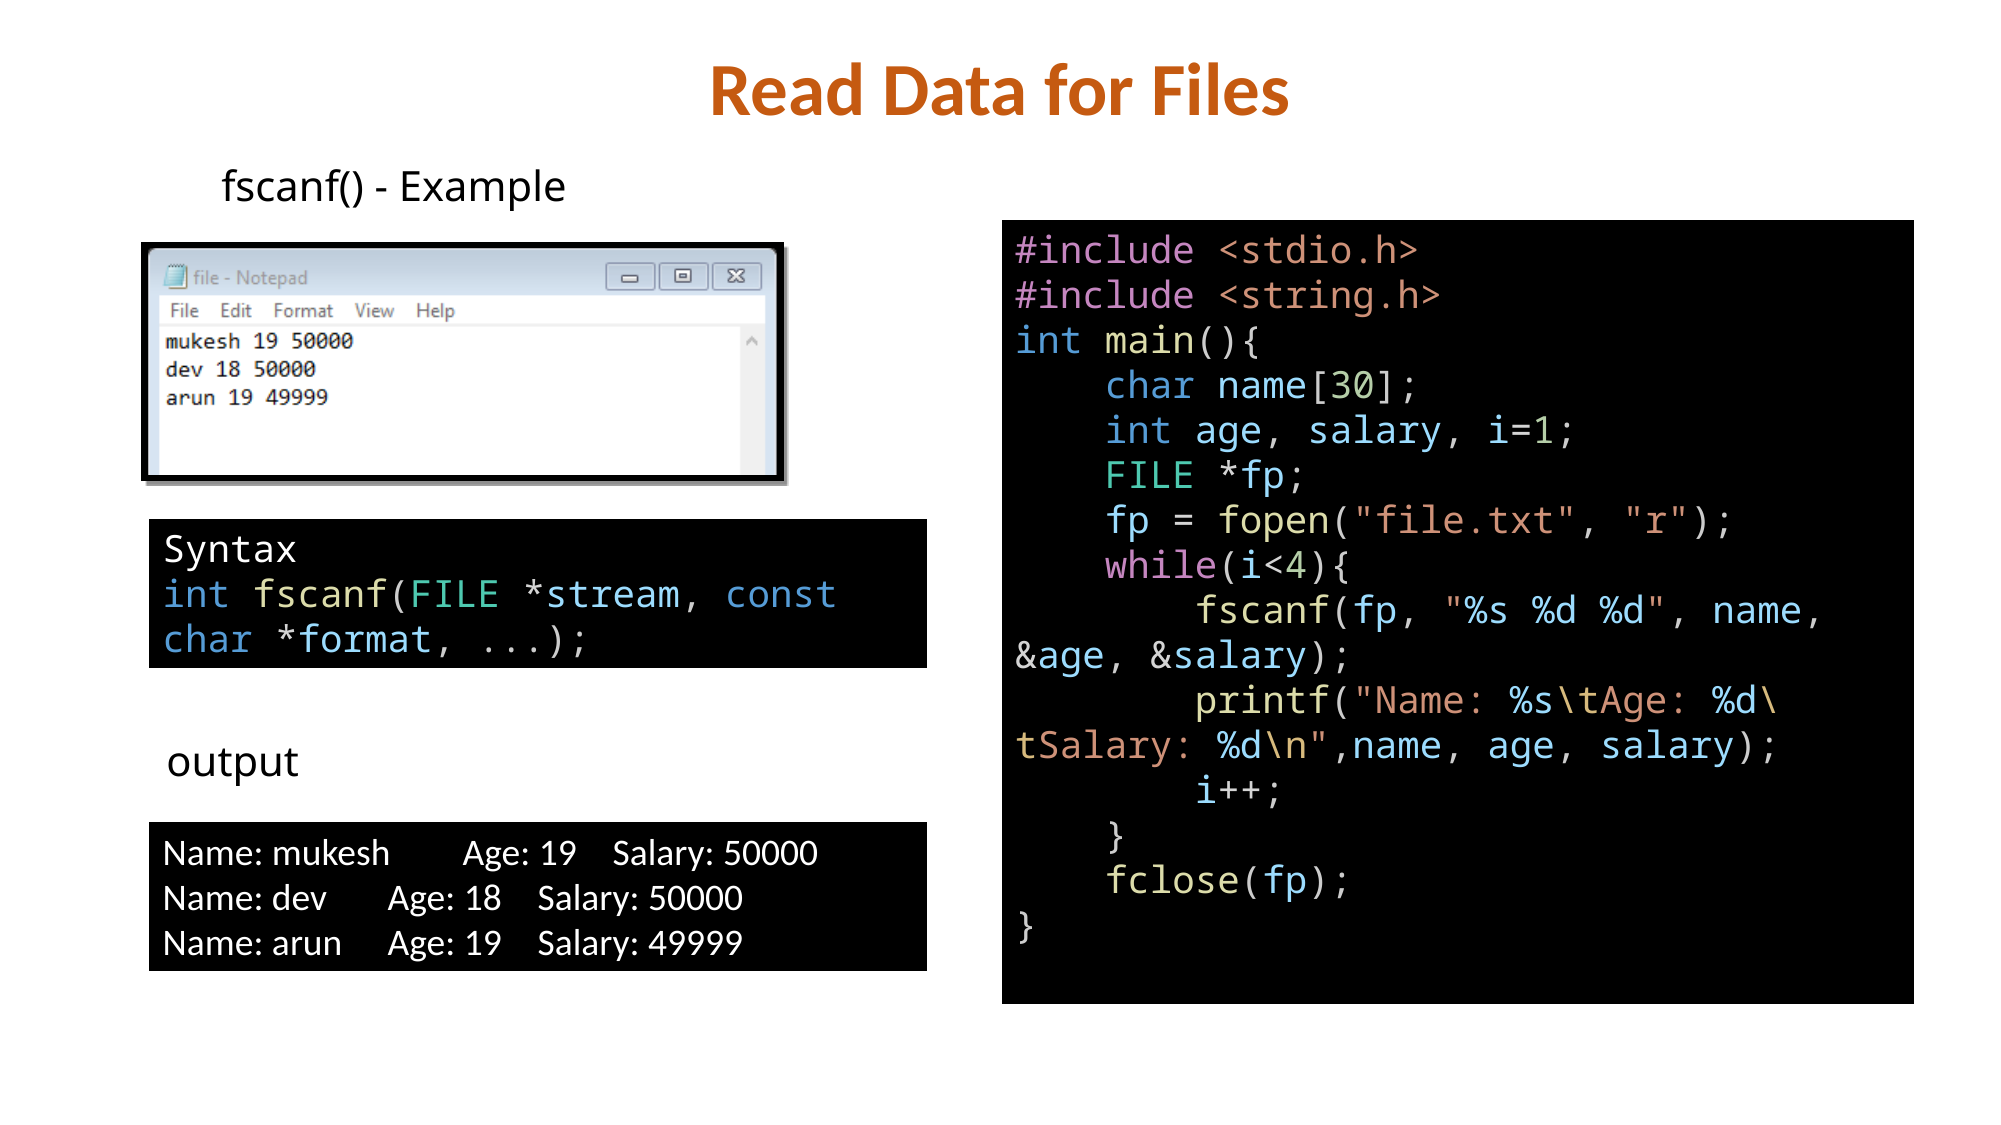

Read Data for Files
fscanf() - Example
#include <stdio.h>
#include <string.h>
int main(){
    char name[30];
    int age, salary, i=1;
    FILE *fp;
    fp = fopen("file.txt", "r");
    while(i<4){
        fscanf(fp, "%s %d %d", name, &age, &salary);
        printf("Name: %s\tAge: %d\tSalary: %d\n",name, age, salary);
        i++;
    }
    fclose(fp);
}
Syntax
int fscanf(FILE *stream, const char *format, ...);
output
Name: mukesh	Age: 19	Salary: 50000
Name: dev 	Age: 18	Salary: 50000
Name: arun	Age: 19	Salary: 49999